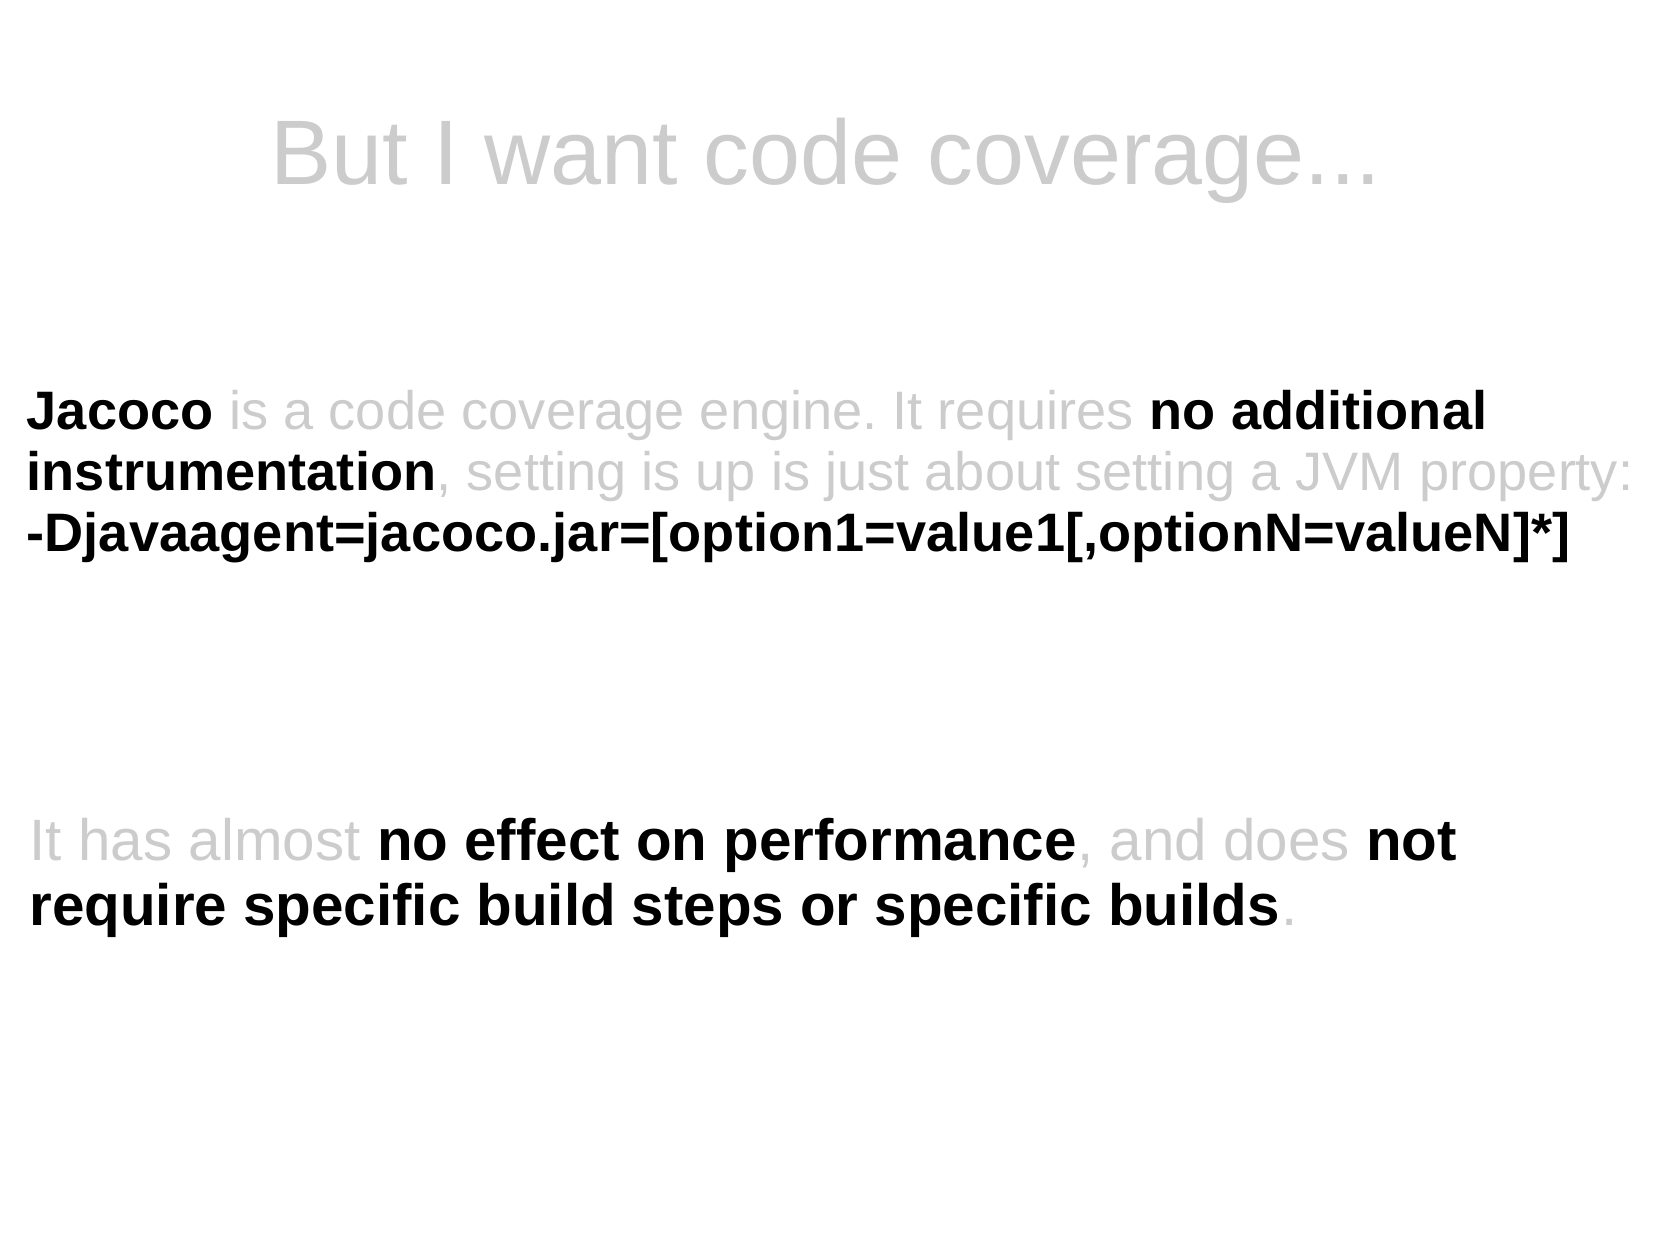

# But I want code coverage...
Jacoco is a code coverage engine. It requires no additional instrumentation, setting is up is just about setting a JVM property: -Djavaagent=jacoco.jar=[option1=value1[,optionN=valueN]*]
It has almost no effect on performance, and does not require specific build steps or specific builds.